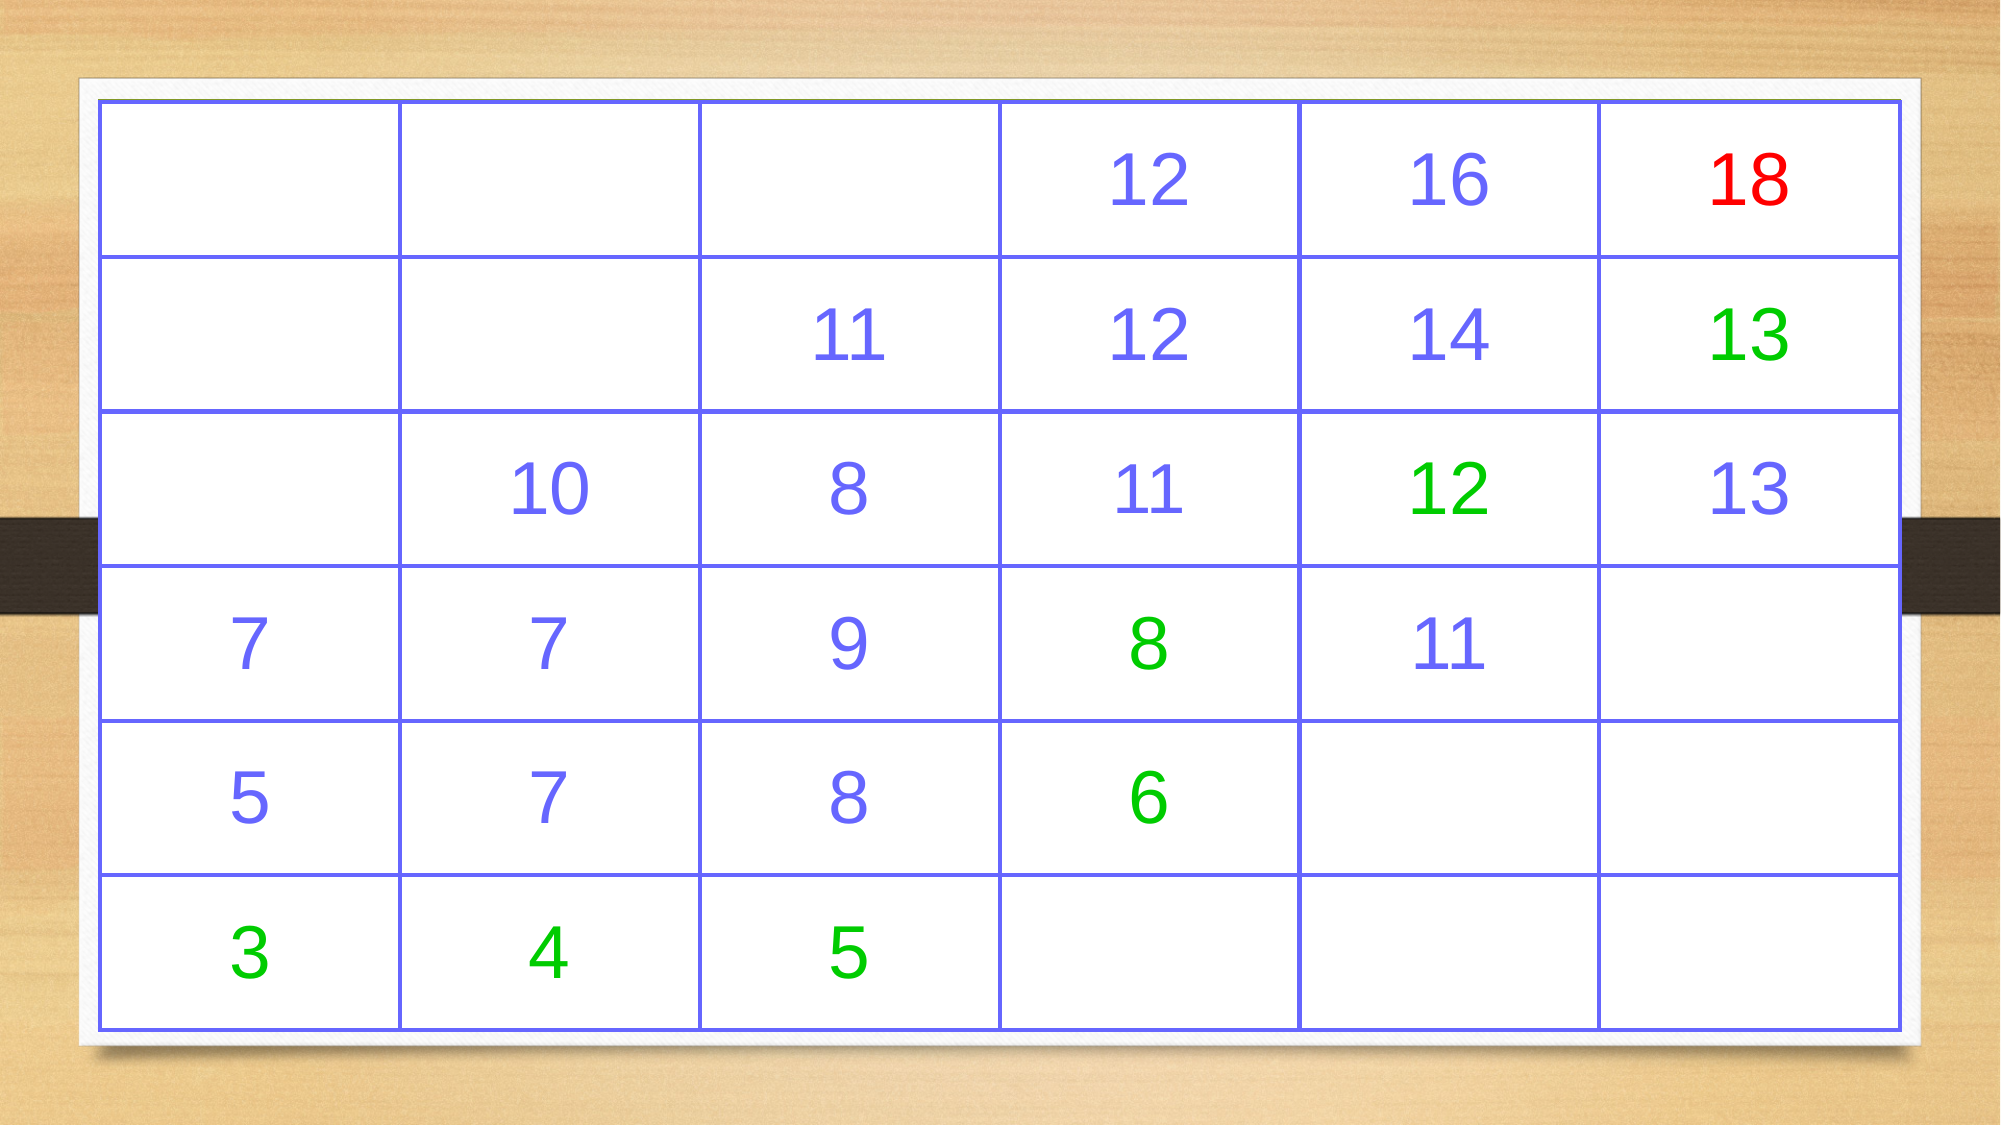

| | | | 12 | 16 | 18 |
| --- | --- | --- | --- | --- | --- |
| | | 11 | 12 | 14 | 13 |
| | 10 | 8 | 11 | 12 | 13 |
| 7 | 7 | 9 | 8 | 11 | |
| 5 | 7 | 8 | 6 | | |
| 3 | 4 | 5 | | | |
# Distance Matrix